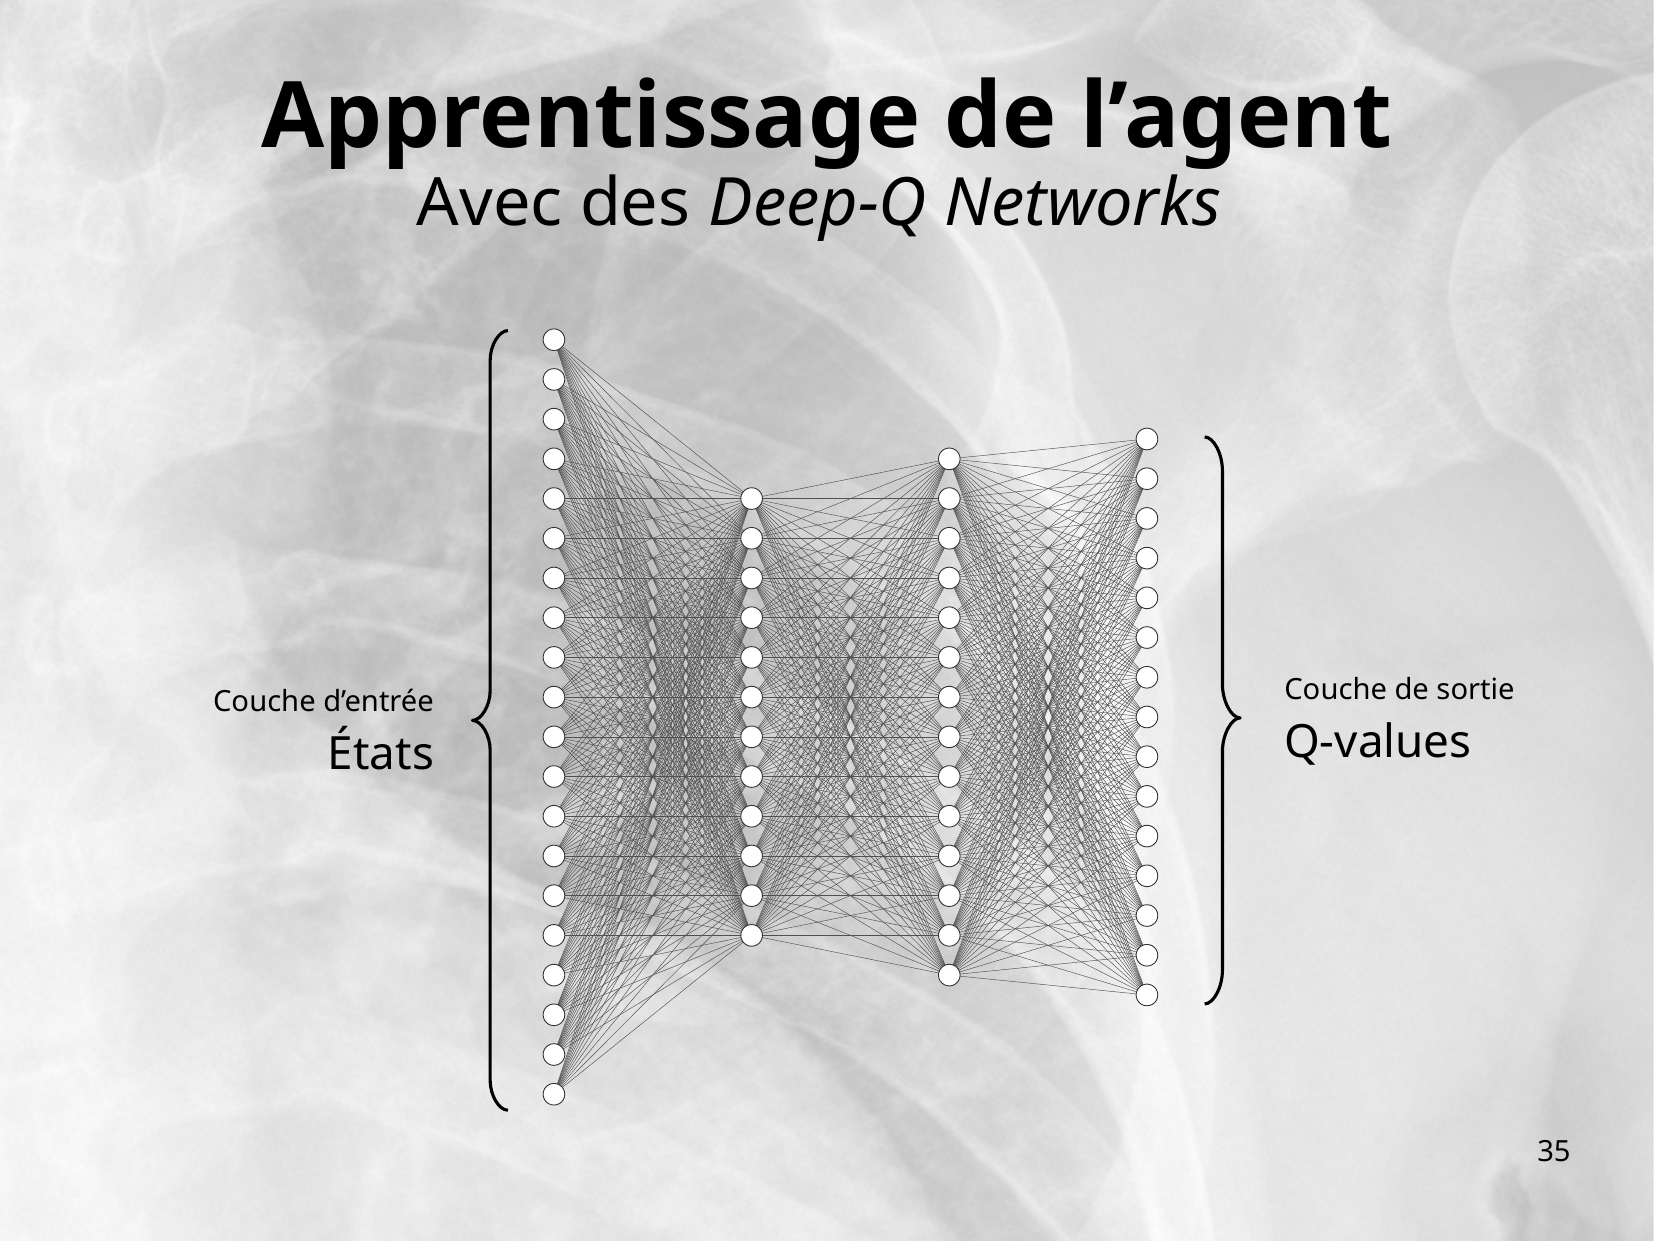

# Apprentissage de l’agent
Avec des Deep-Q Networks
Couche de sortie
Q-values
Couche d’entrée
États
35